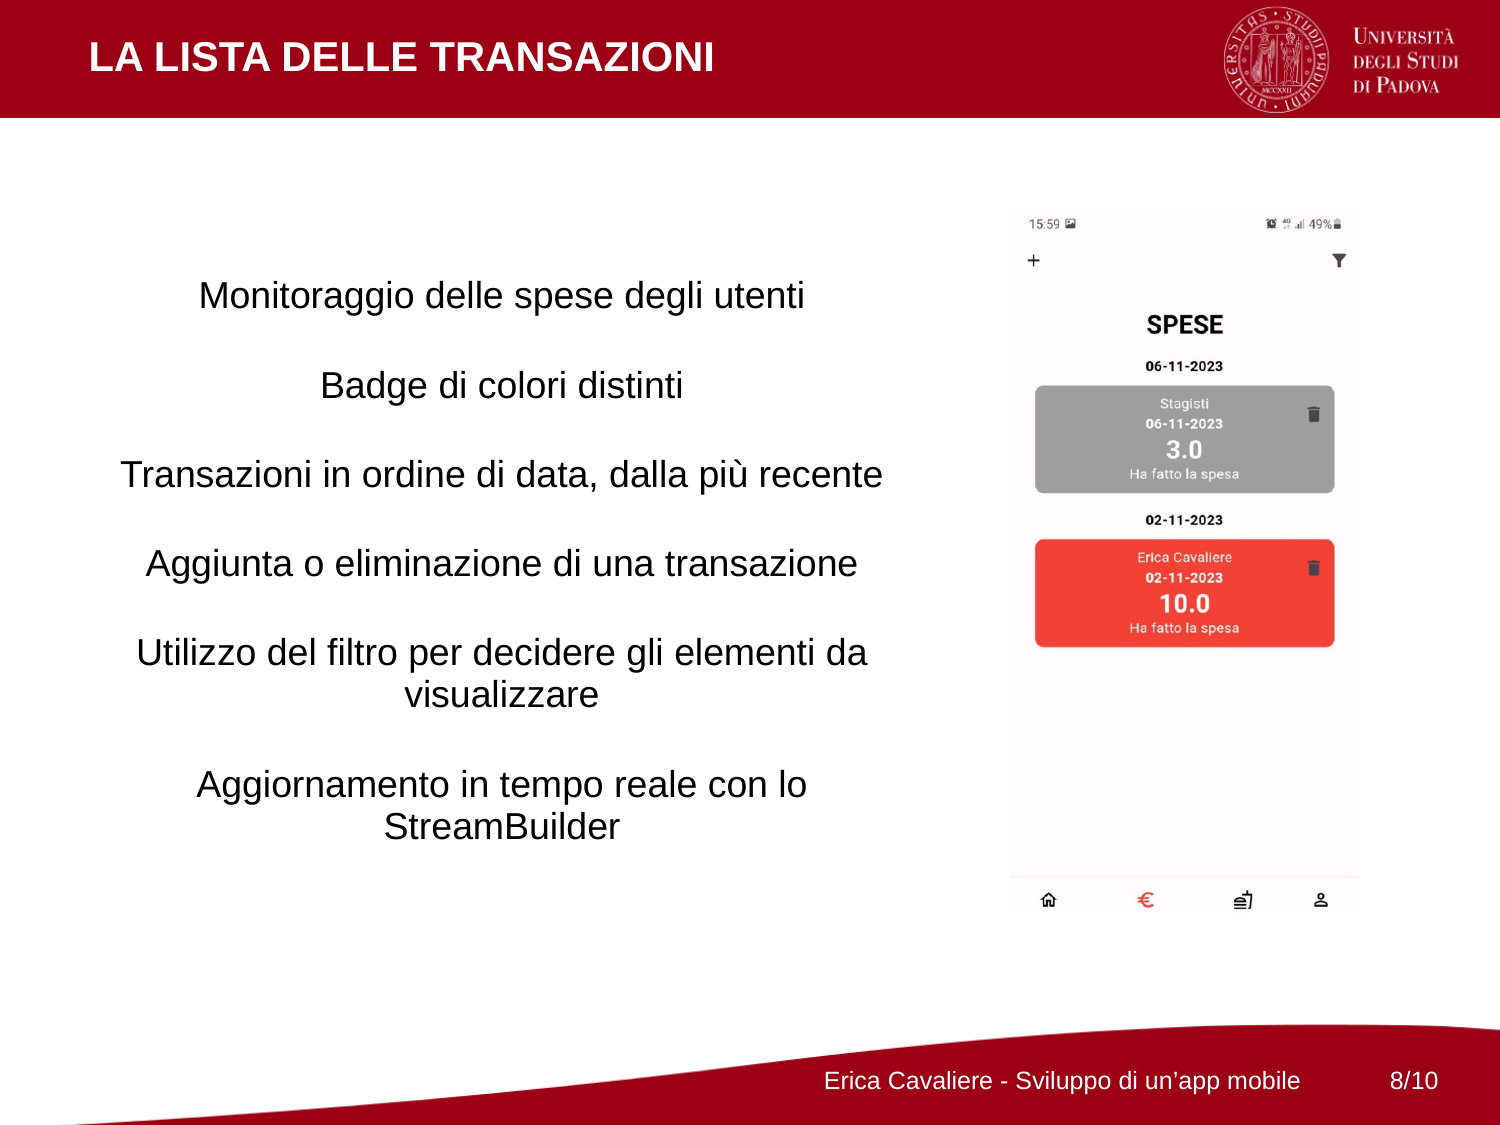

# LA LISTA DELLE TRANSAZIONI
Monitoraggio delle spese degli utenti
Badge di colori distinti
Transazioni in ordine di data, dalla più recente
Aggiunta o eliminazione di una transazione
Utilizzo del filtro per decidere gli elementi da visualizzare
Aggiornamento in tempo reale con lo StreamBuilder
Erica Cavaliere - Sviluppo di un’app mobile
8/10